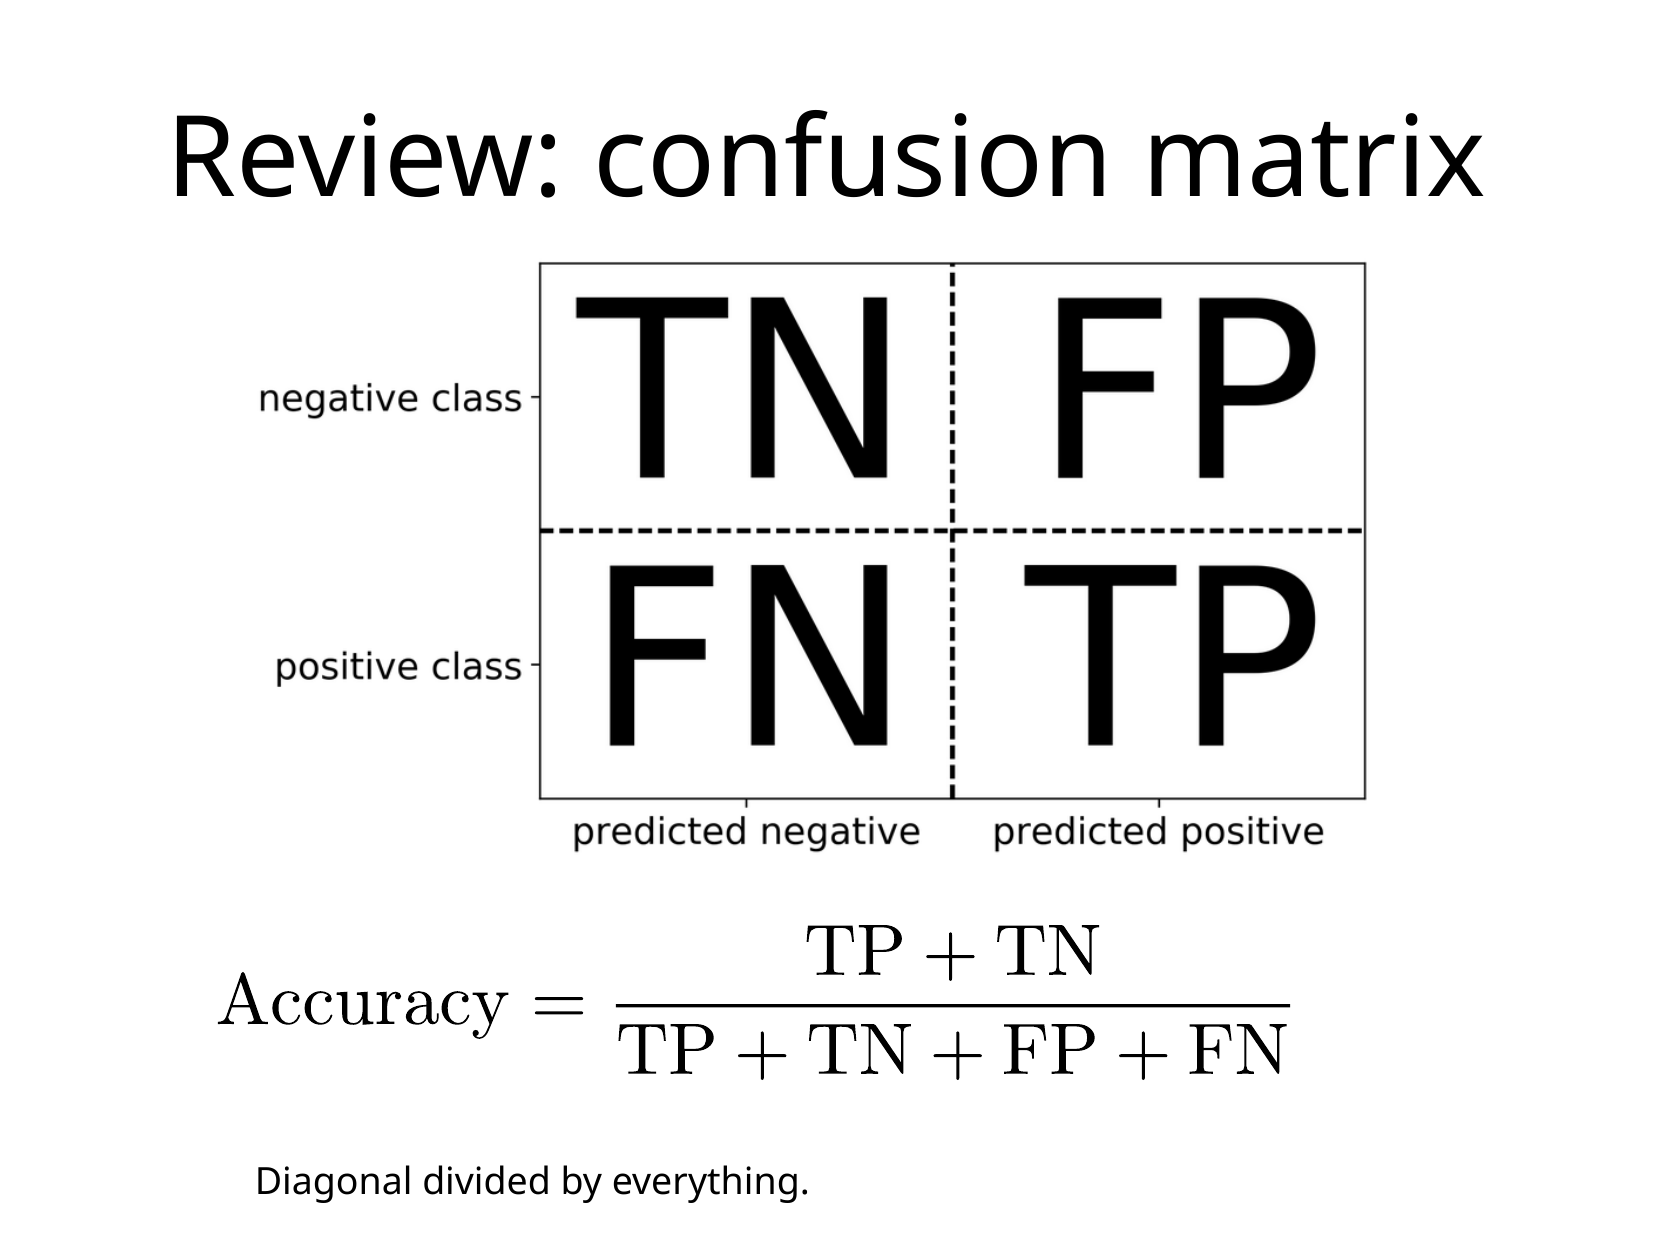

# Review: confusion matrix
Diagonal divided by everything.